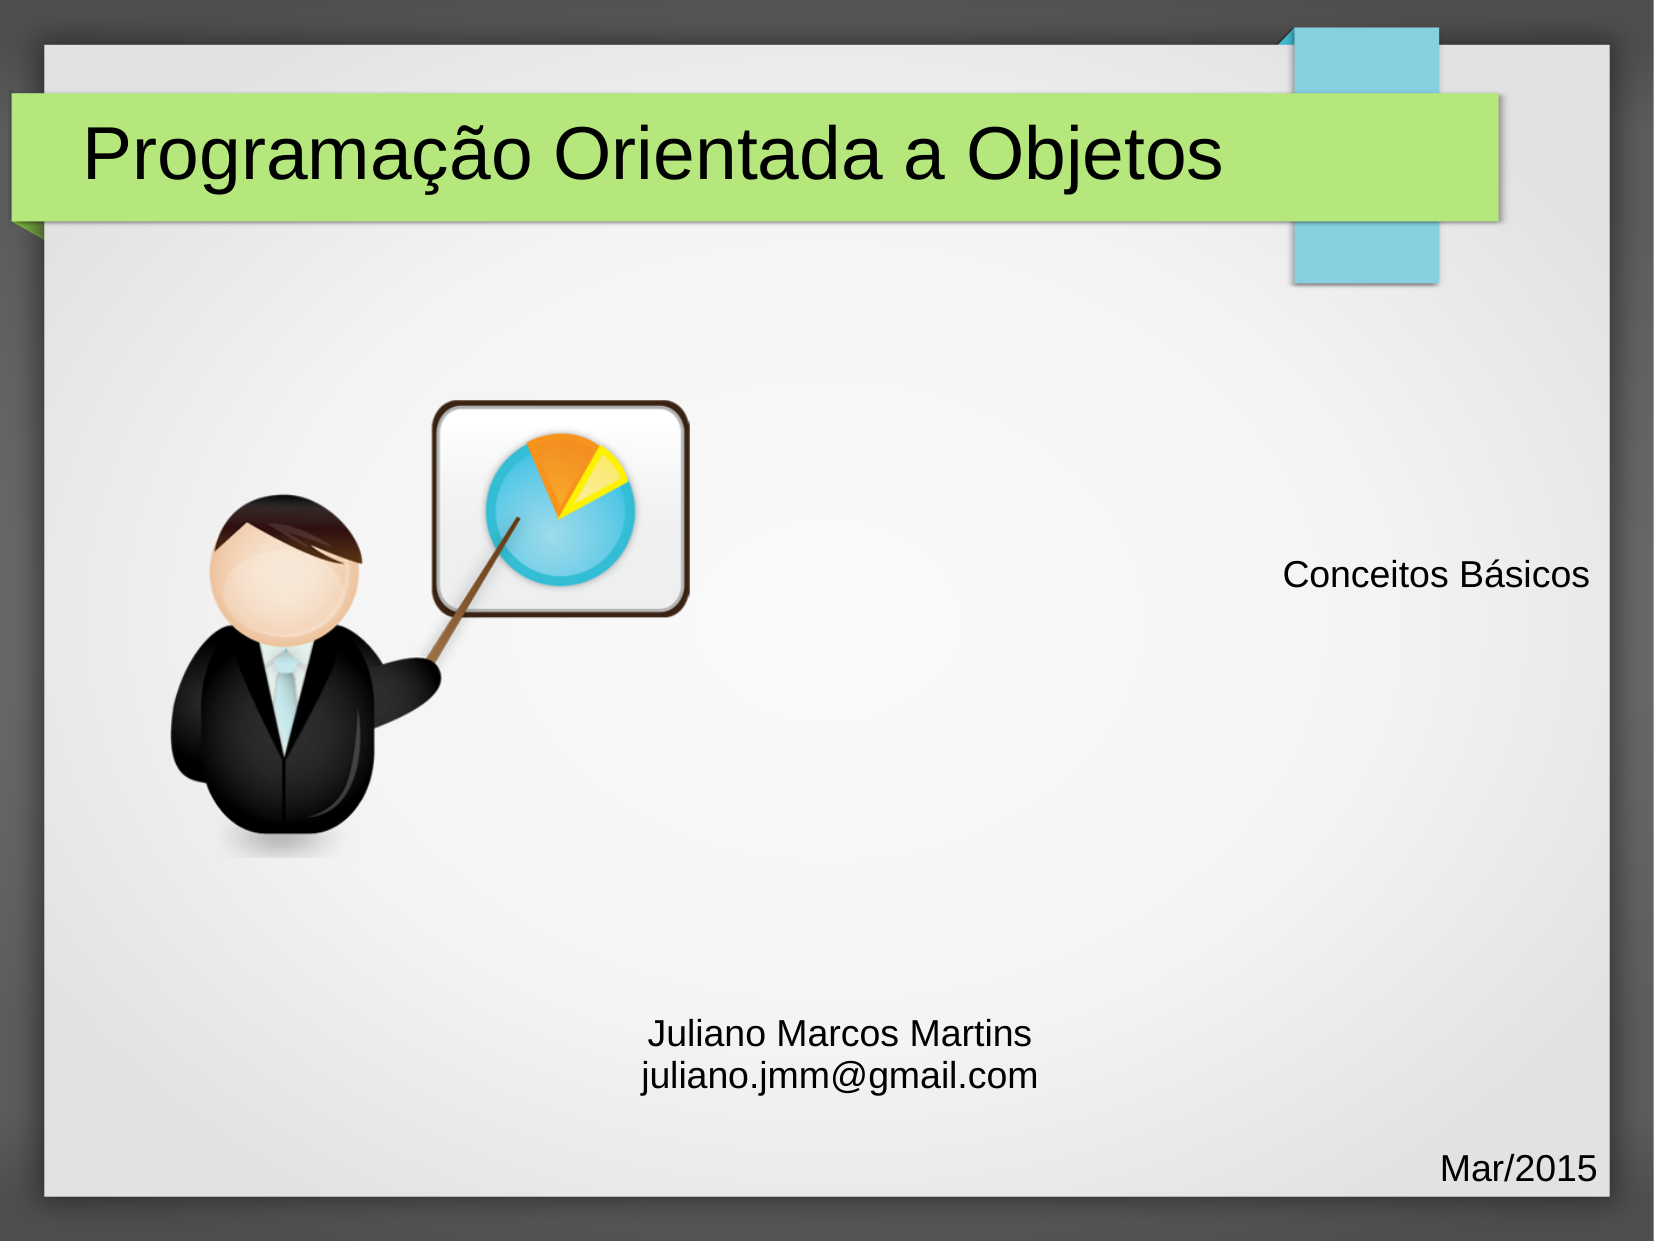

# Programação Orientada a Objetos
Conceitos Básicos
Juliano Marcos Martins
juliano.jmm@gmail.com
Mar/2015